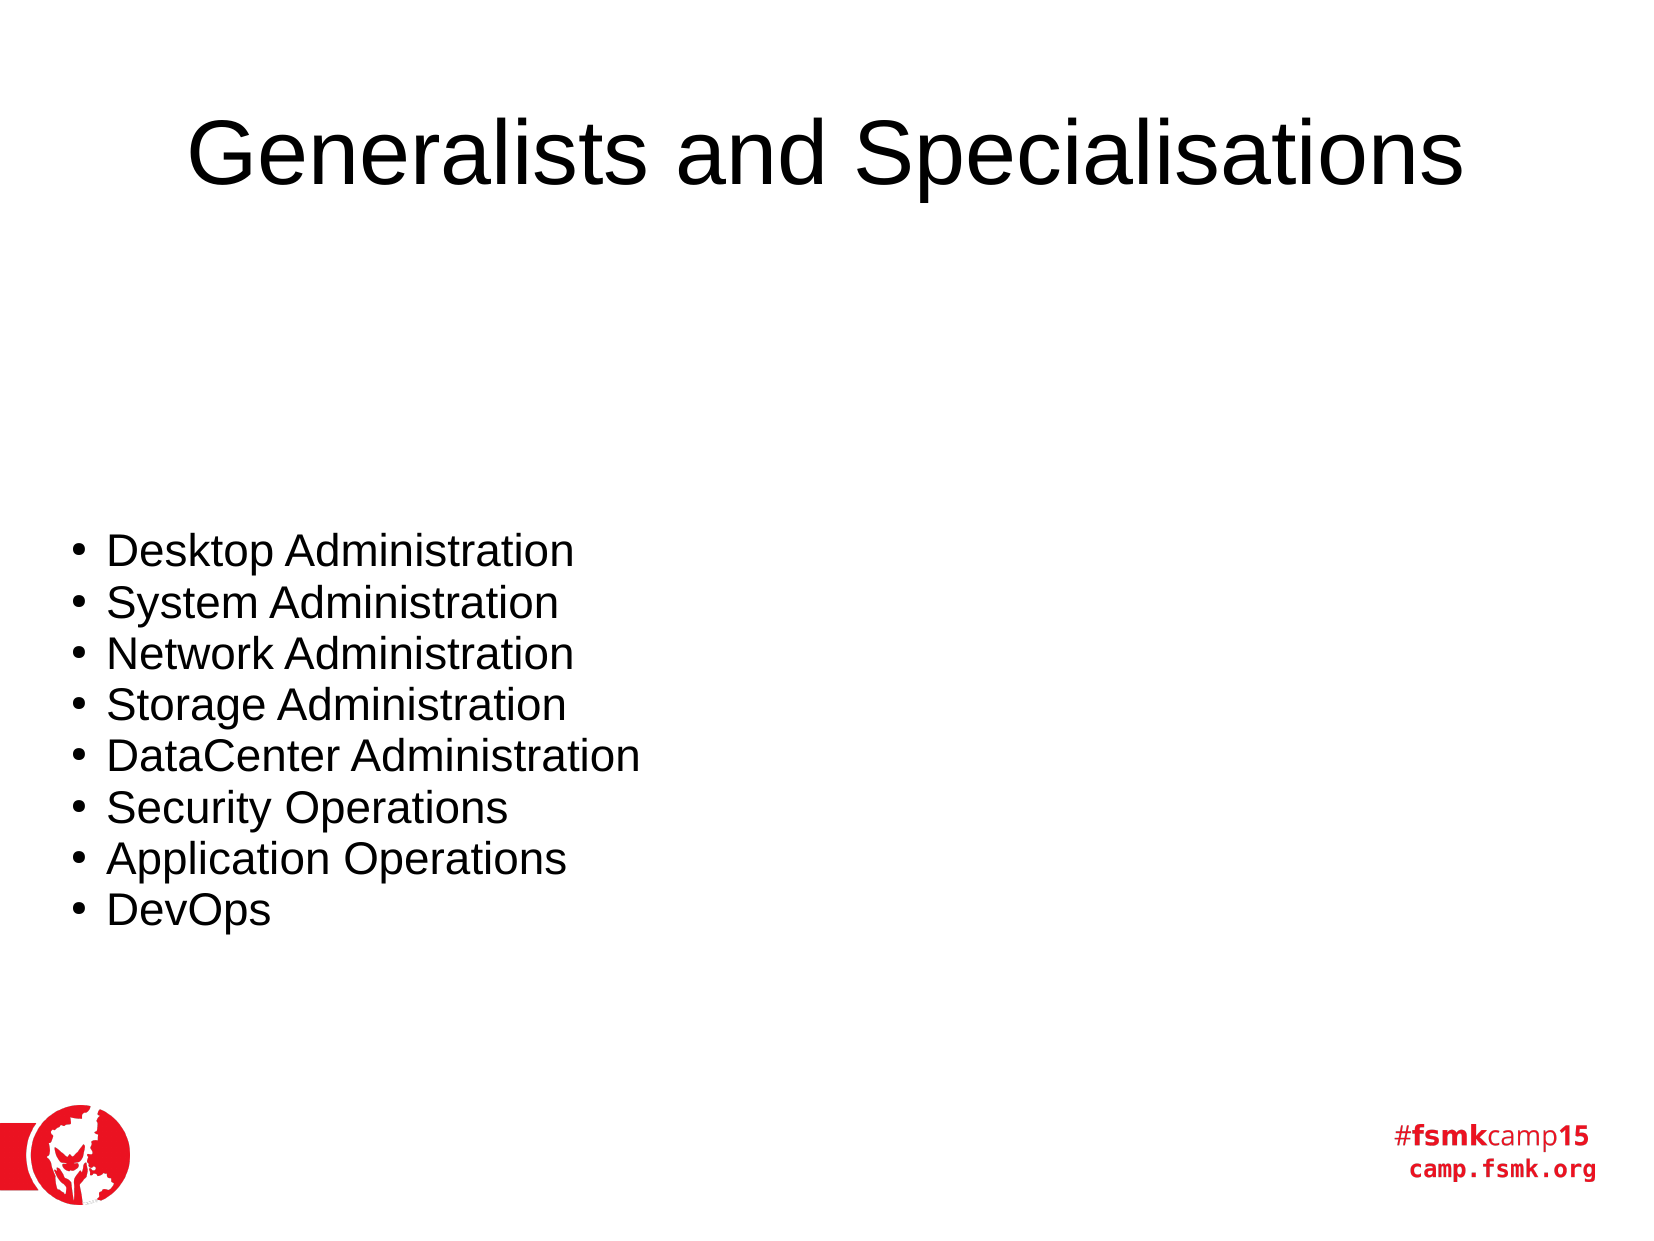

# Generalists and Specialisations
Desktop Administration
System Administration
Network Administration
Storage Administration
DataCenter Administration
Security Operations
Application Operations
DevOps